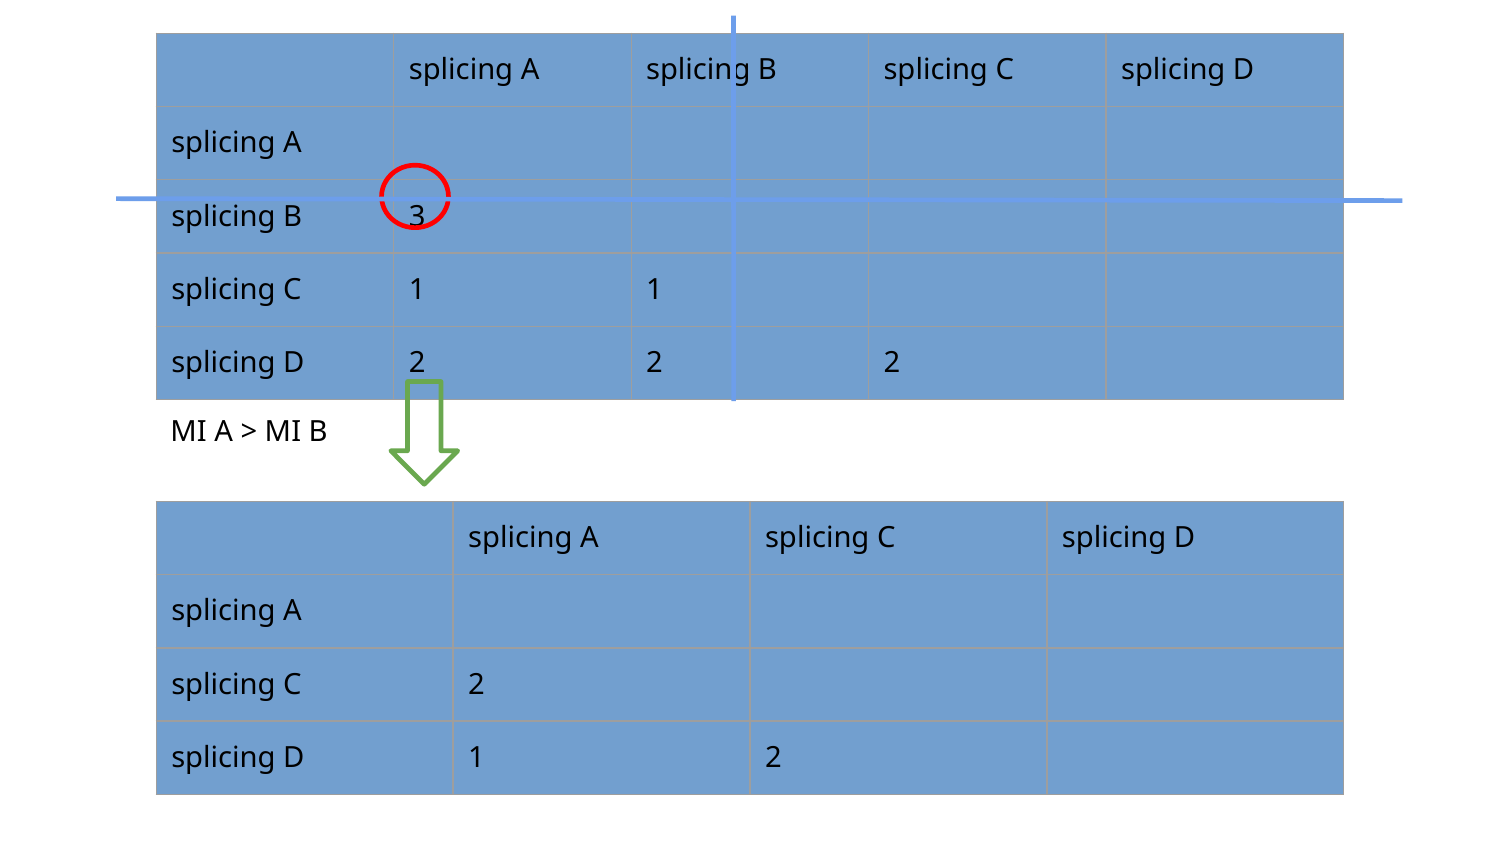

| | splicing A | splicing B | splicing C | splicing D |
| --- | --- | --- | --- | --- |
| splicing A | | | | |
| splicing B | 3 | | | |
| splicing C | 1 | 1 | | |
| splicing D | 2 | 2 | 2 | |
MI A > MI B
| | splicing A | splicing C | splicing D |
| --- | --- | --- | --- |
| splicing A | | | |
| splicing C | 2 | | |
| splicing D | 1 | 2 | |